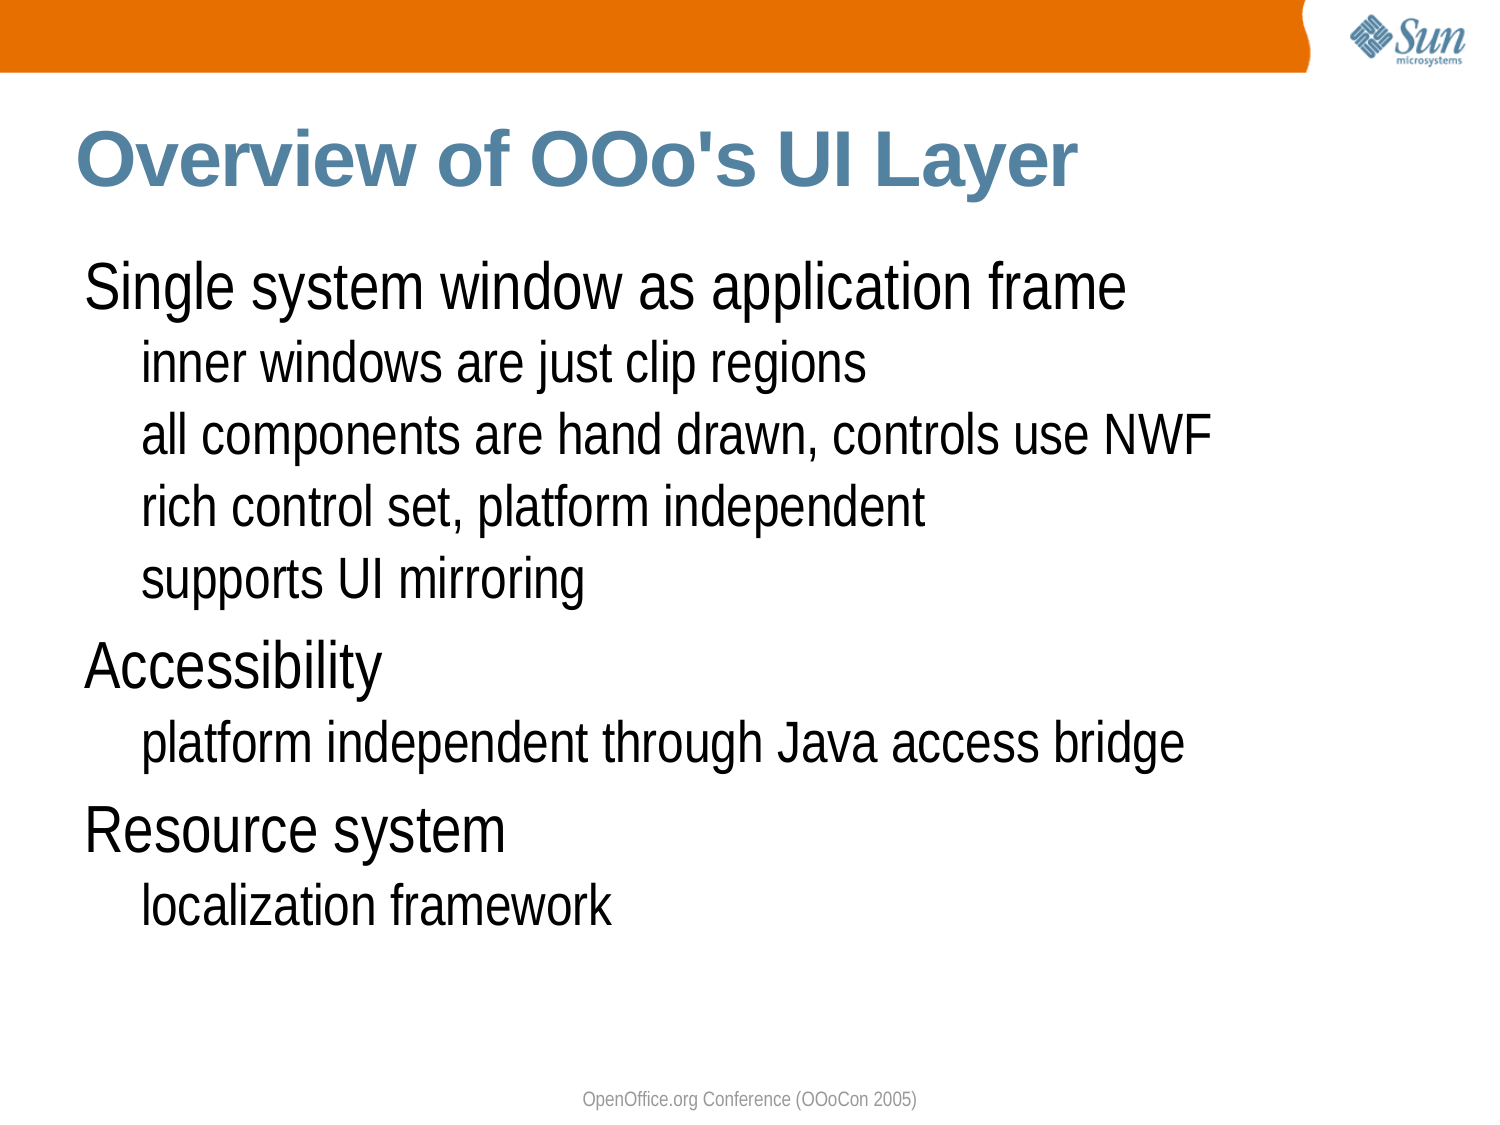

# Overview of OOo's UI Layer
Single system window as application frame
inner windows are just clip regions
all components are hand drawn, controls use NWF
rich control set, platform independent
supports UI mirroring
Accessibility
platform independent through Java access bridge
Resource system
localization framework